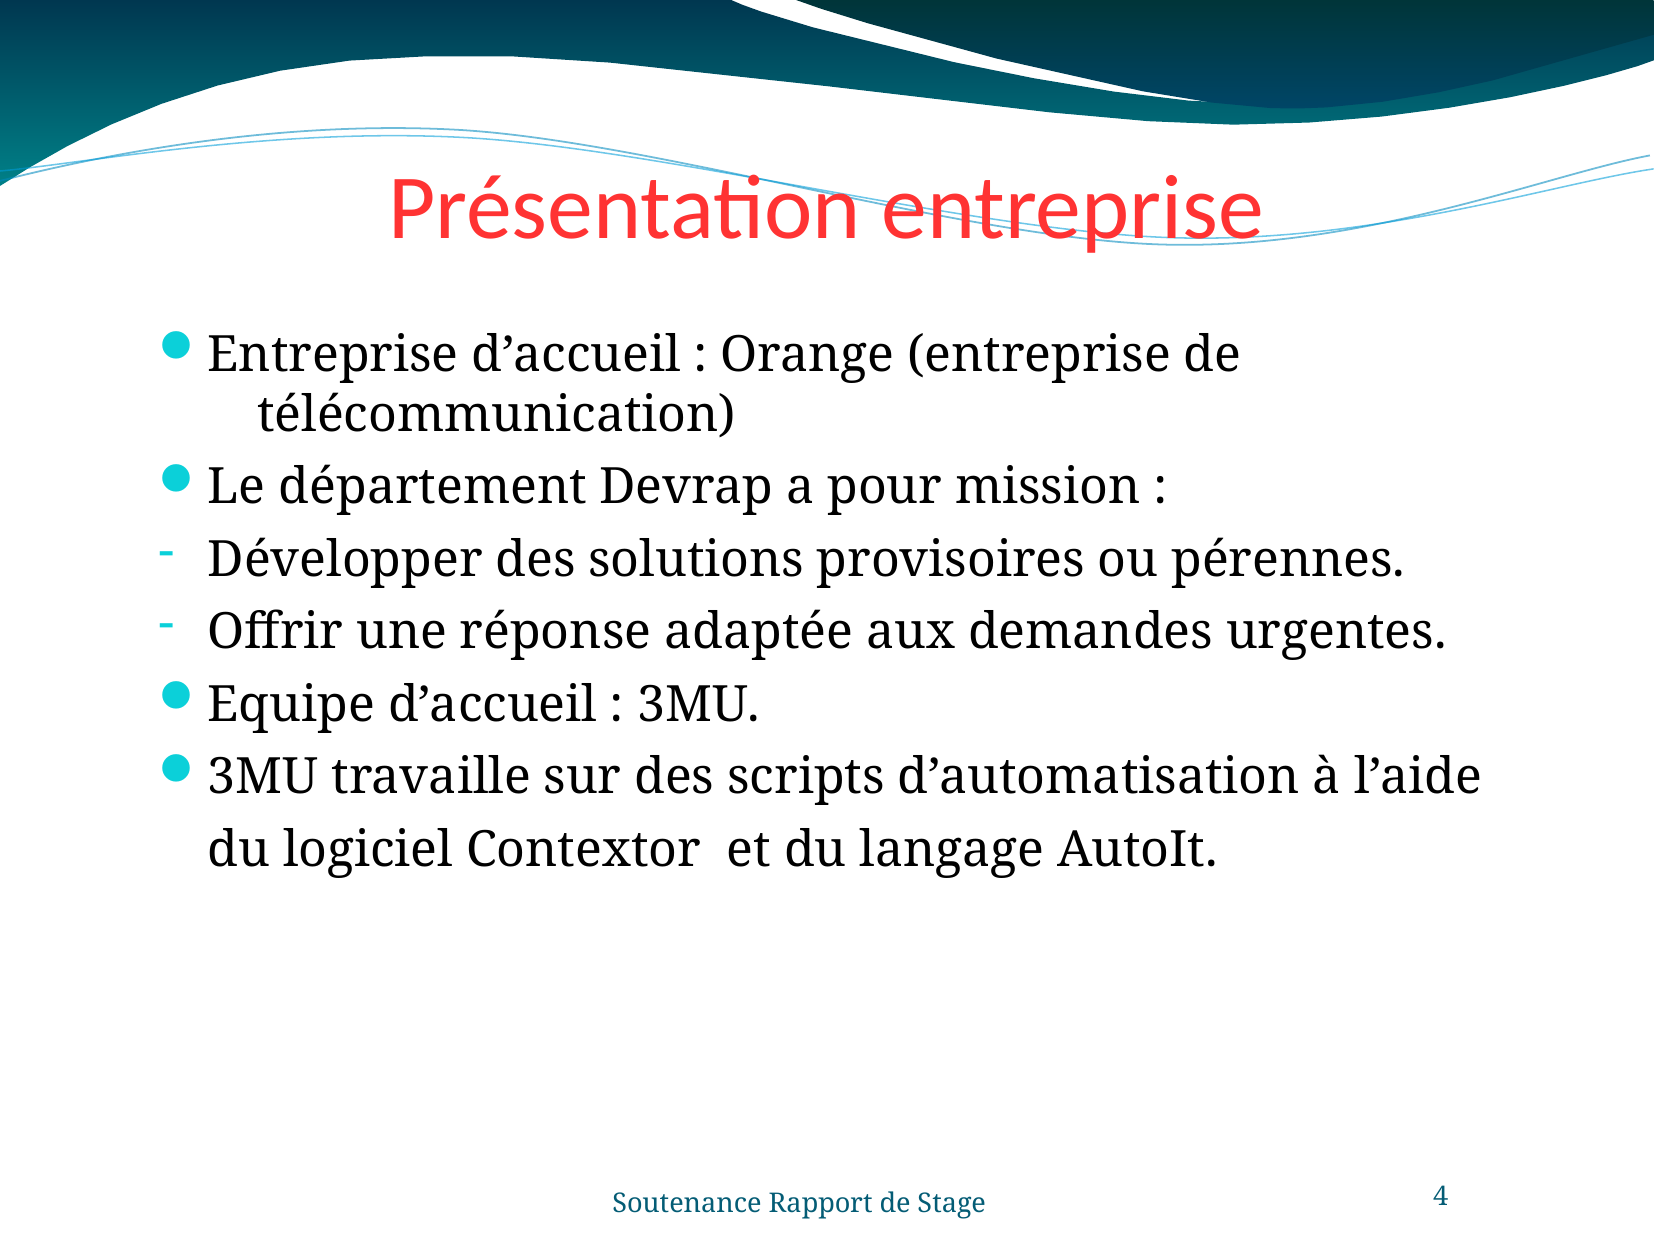

Présentation entreprise
# Entreprise d’accueil : Orange (entreprise de télécommunication)
Le département Devrap a pour mission :
Développer des solutions provisoires ou pérennes.
Oﬀrir une réponse adaptée aux demandes urgentes.
Equipe d’accueil : 3MU.
3MU travaille sur des scripts d’automatisation à l’aide
du logiciel Contextor et du langage AutoIt.
Soutenance Rapport de Stage